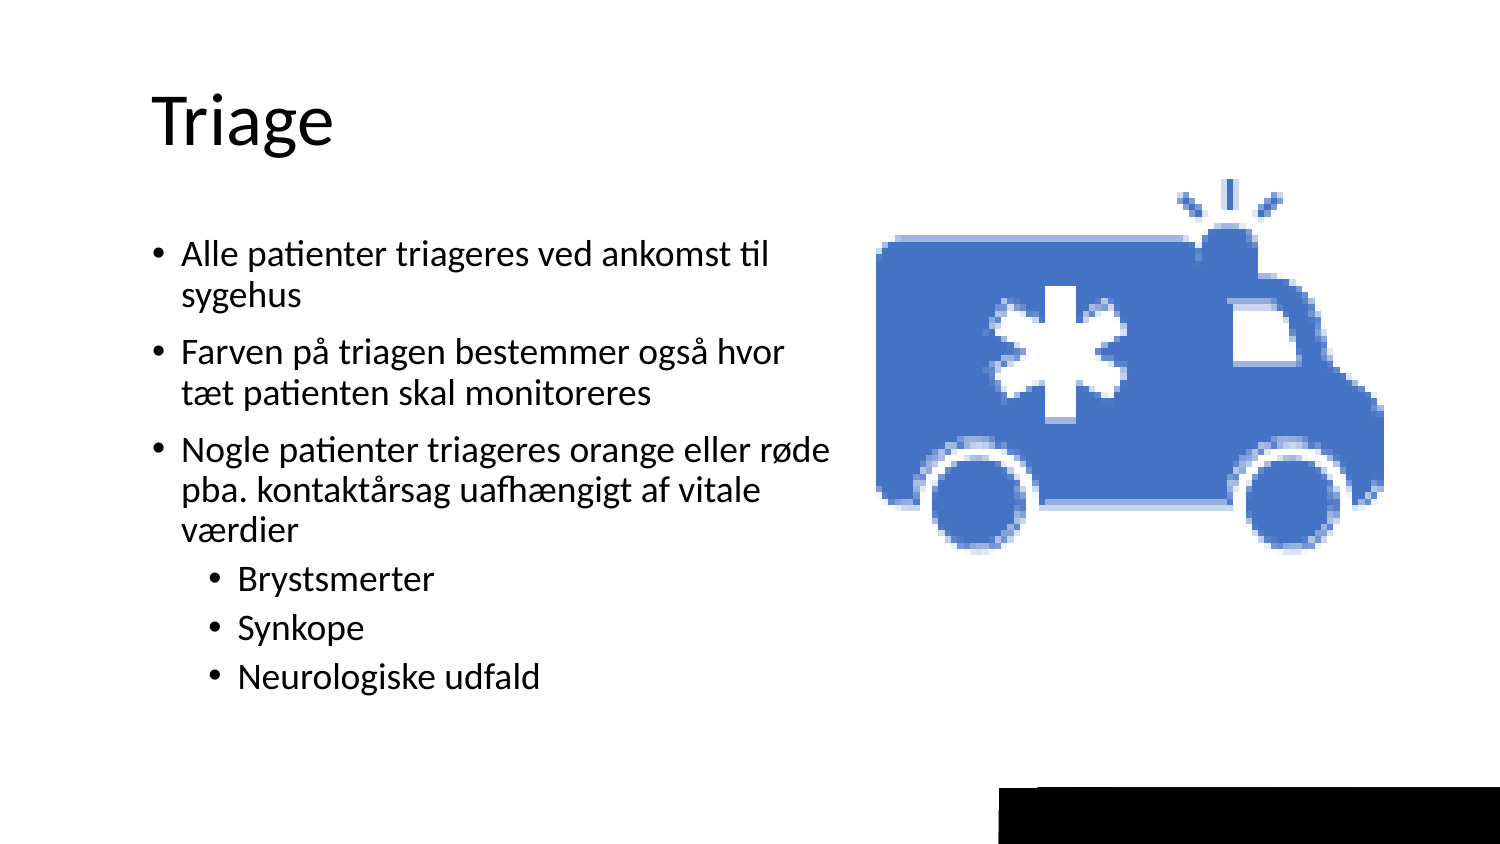

Triage
Alle patienter triageres ved ankomst til sygehus
Farven på triagen bestemmer også hvor tæt patienten skal monitoreres
Nogle patienter triageres orange eller røde pba. kontaktårsag uafhængigt af vitale værdier
Brystsmerter
Synkope
Neurologiske udfald